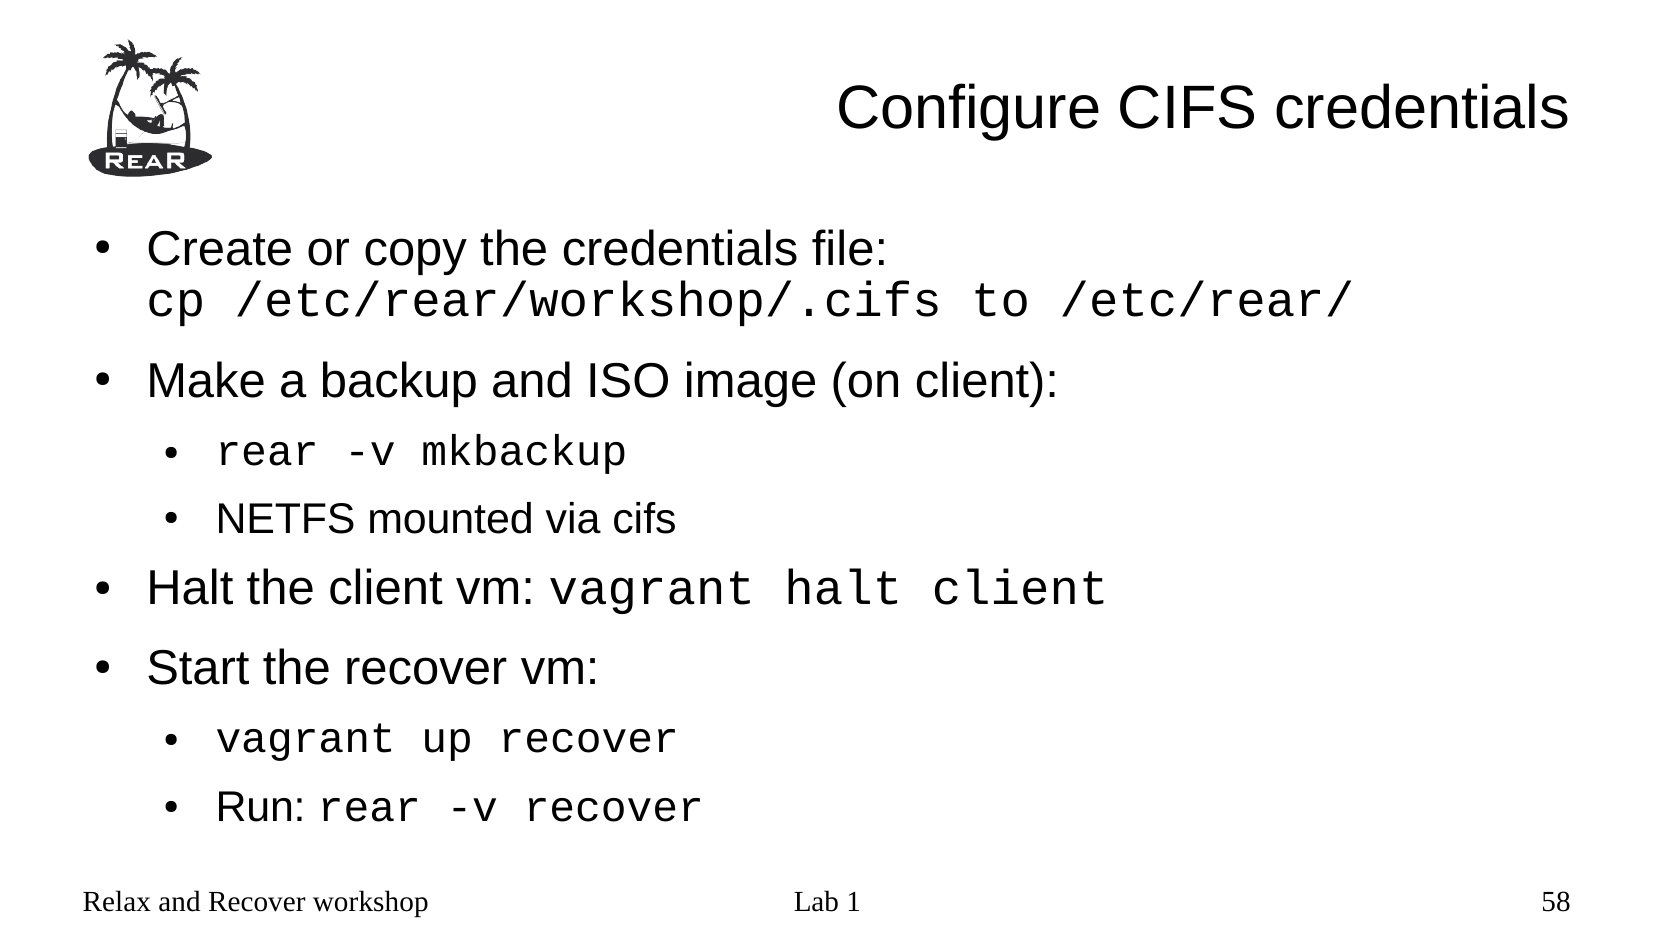

# Configure CIFS credentials
Create or copy the credentials file:
cp /etc/rear/workshop/.cifs to /etc/rear/
Make a backup and ISO image (on client):
rear -v mkbackup
NETFS mounted via cifs
Halt the client vm: vagrant halt client
Start the recover vm:
vagrant up recover
Run: rear -v recover
Relax and Recover workshop
Lab 1
58